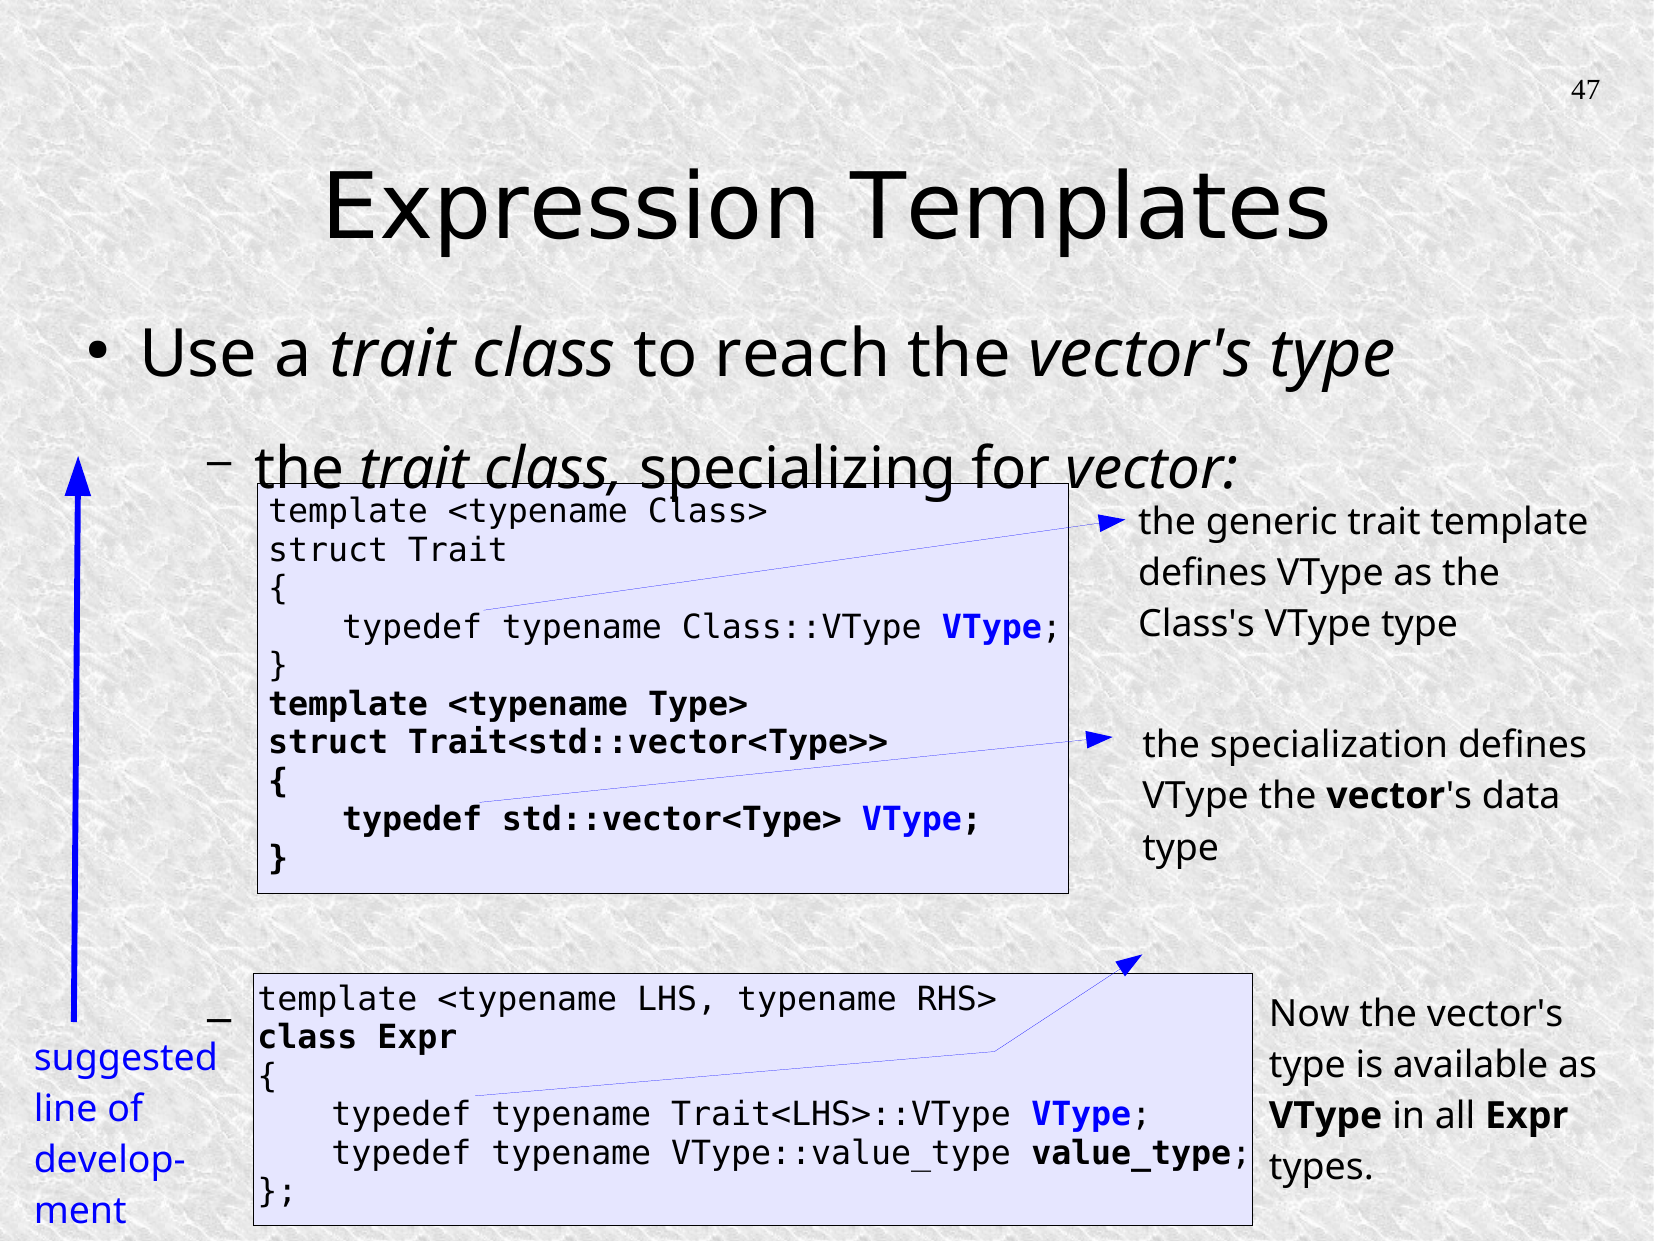

47
# Expression Templates
Use a trait class to reach the vector's type
the trait class, specializing for vector:
Expr<...> is a type: it defines VType:
template <typename Class>
struct Trait
{
	typedef typename Class::VType VType;
}
template <typename Type>
struct Trait<std::vector<Type>>
{
	typedef std::vector<Type> VType;
}
the generic trait template
defines VType as the
Class's VType type
the specialization defines
VType the vector's data
type
template <typename LHS, typename RHS>
class Expr
{
	typedef typename Trait<LHS>::VType VType;
	typedef typename VType::value_type value_type;
};
Now the vector's
type is available as
VType in all Expr
types.
suggested
line of
develop-
ment